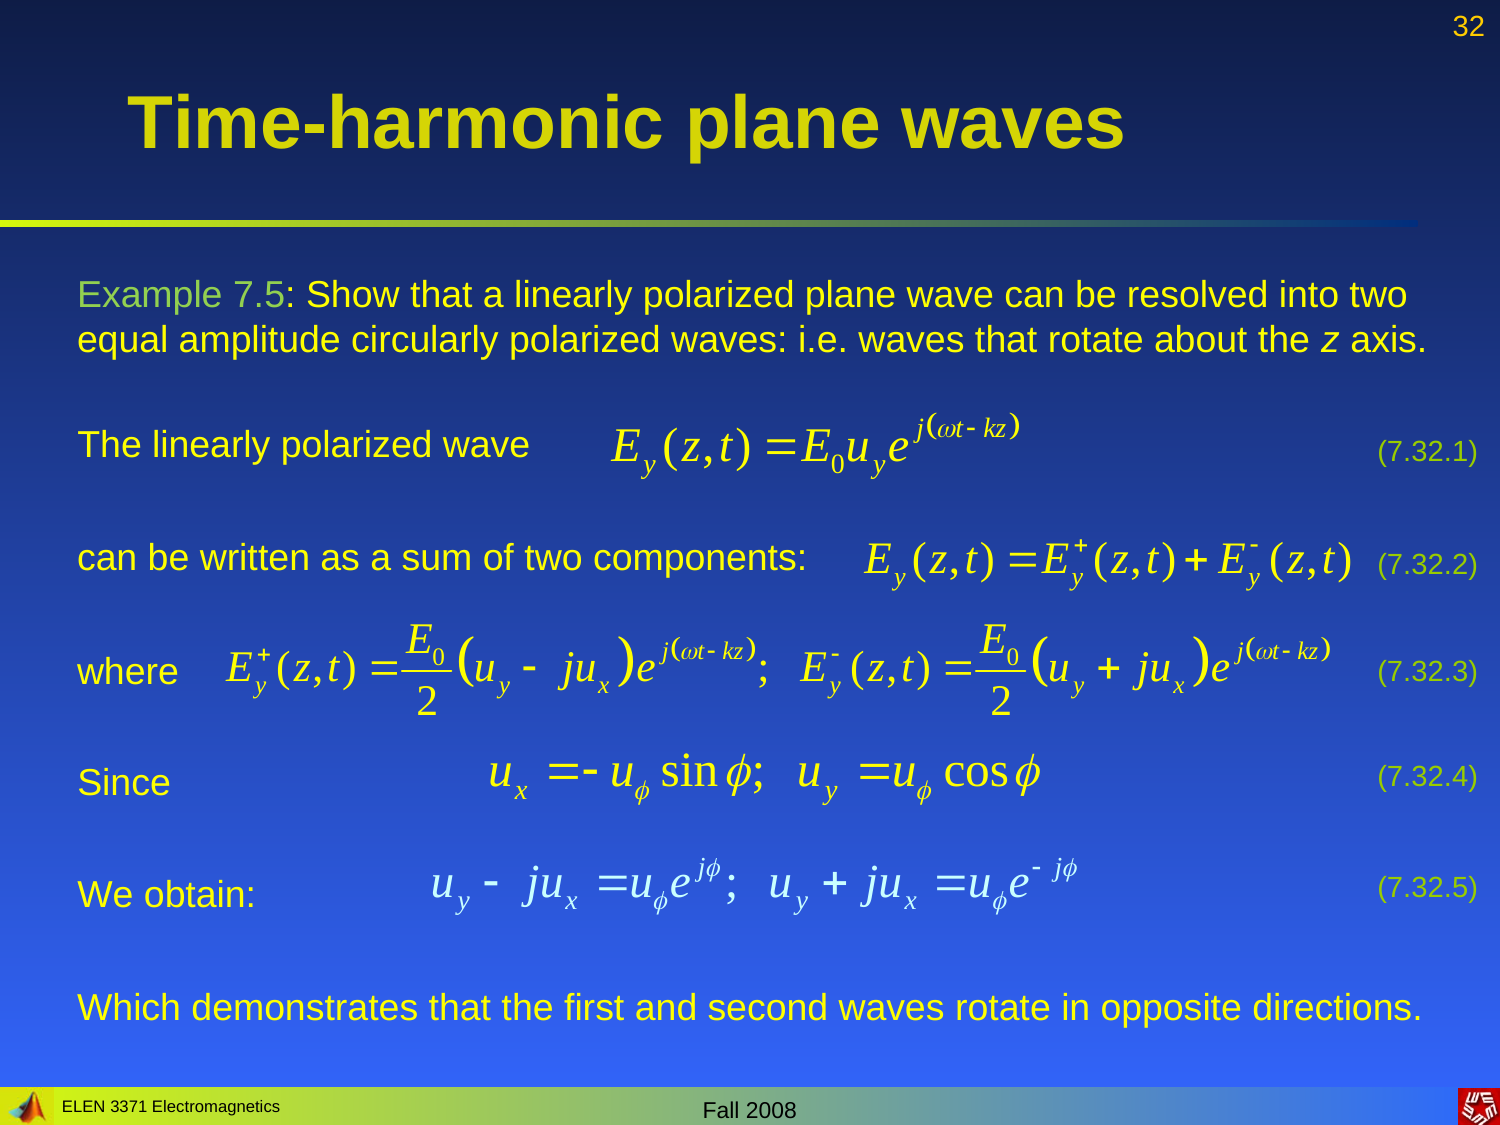

# Time-harmonic plane waves
Example 7.5: Show that a linearly polarized plane wave can be resolved into two equal amplitude circularly polarized waves: i.e. waves that rotate about the z axis.
The linearly polarized wave
(7.32.1)
can be written as a sum of two components:
(7.32.2)
where
(7.32.3)
Since
(7.32.4)
(7.32.5)
We obtain:
Which demonstrates that the first and second waves rotate in opposite directions.